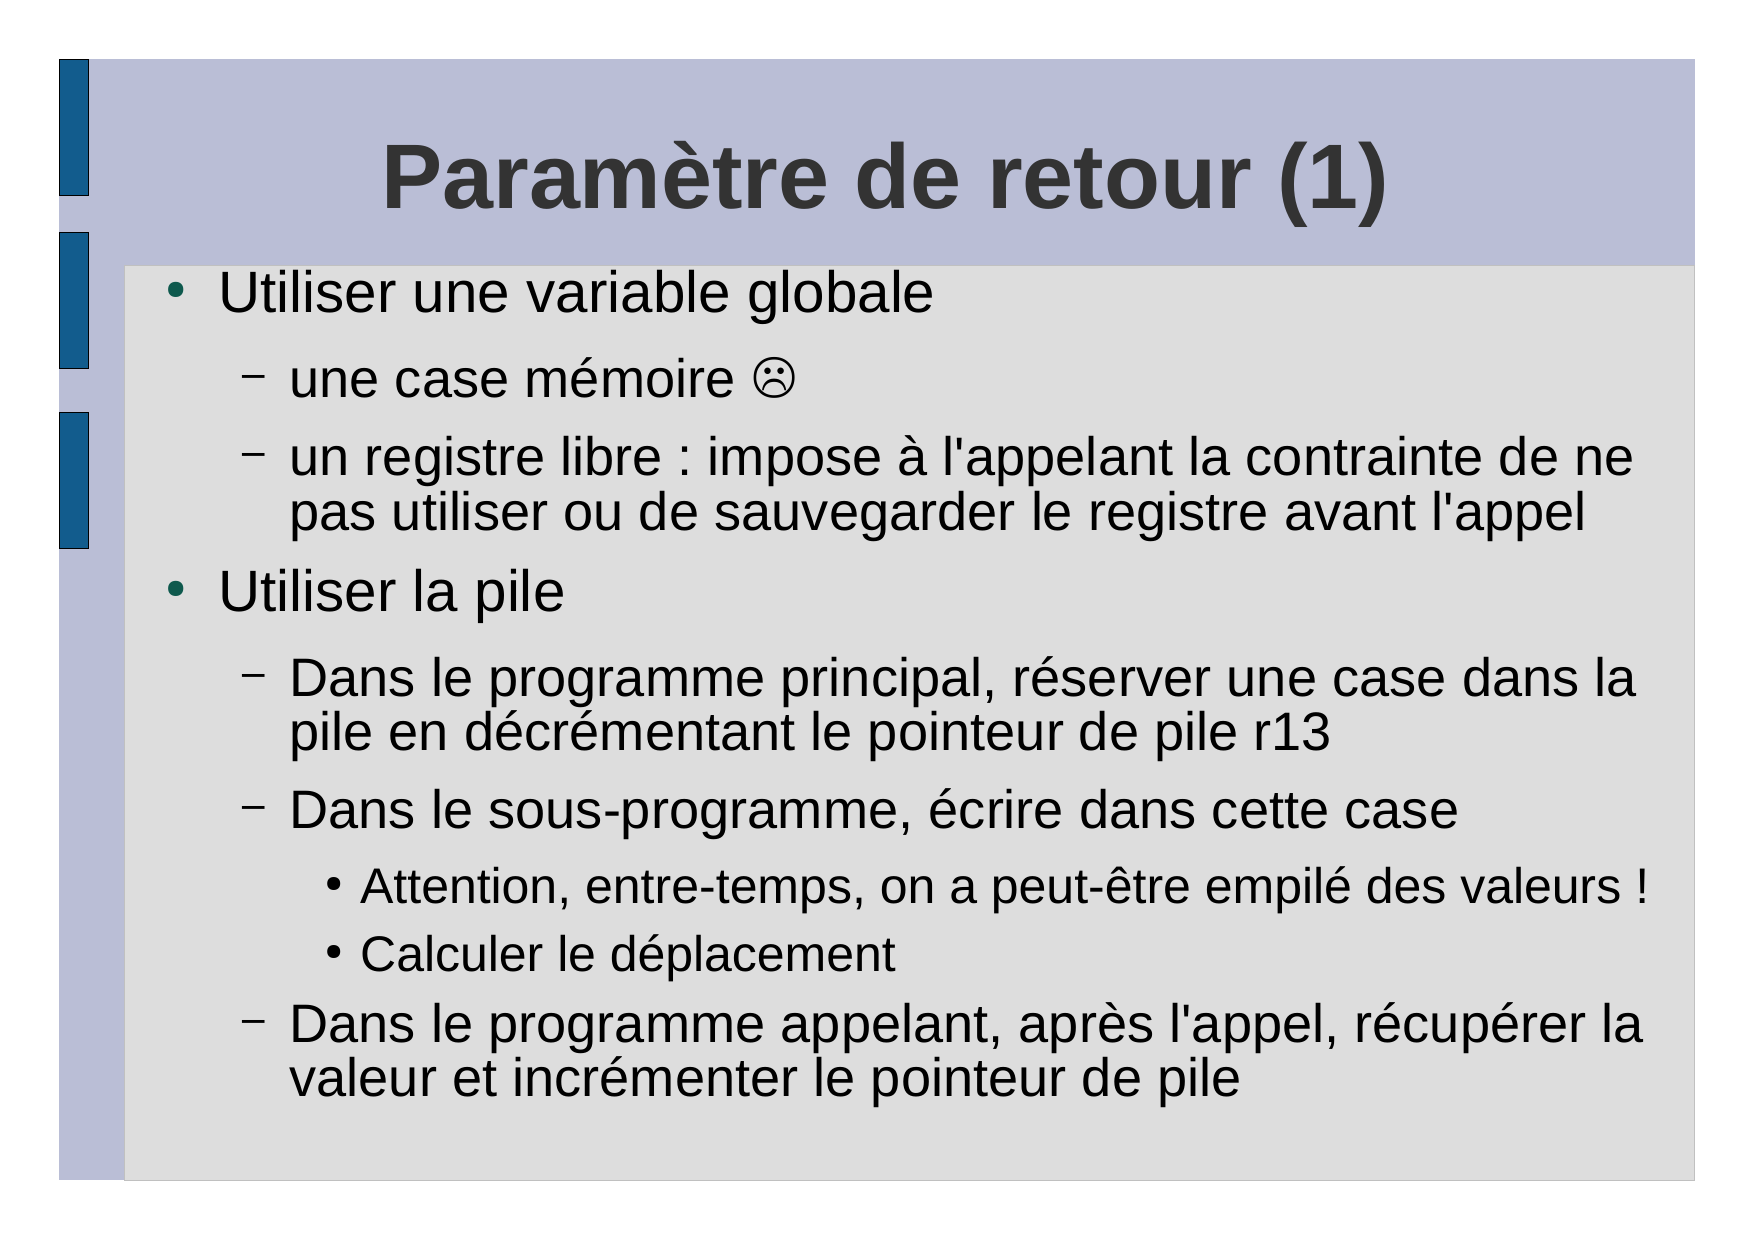

# Paramètre de retour (1)
Utiliser une variable globale
une case mémoire 
un registre libre : impose à l'appelant la contrainte de ne pas utiliser ou de sauvegarder le registre avant l'appel
Utiliser la pile
Dans le programme principal, réserver une case dans la pile en décrémentant le pointeur de pile r13
Dans le sous-programme, écrire dans cette case
Attention, entre-temps, on a peut-être empilé des valeurs !
Calculer le déplacement
Dans le programme appelant, après l'appel, récupérer la valeur et incrémenter le pointeur de pile